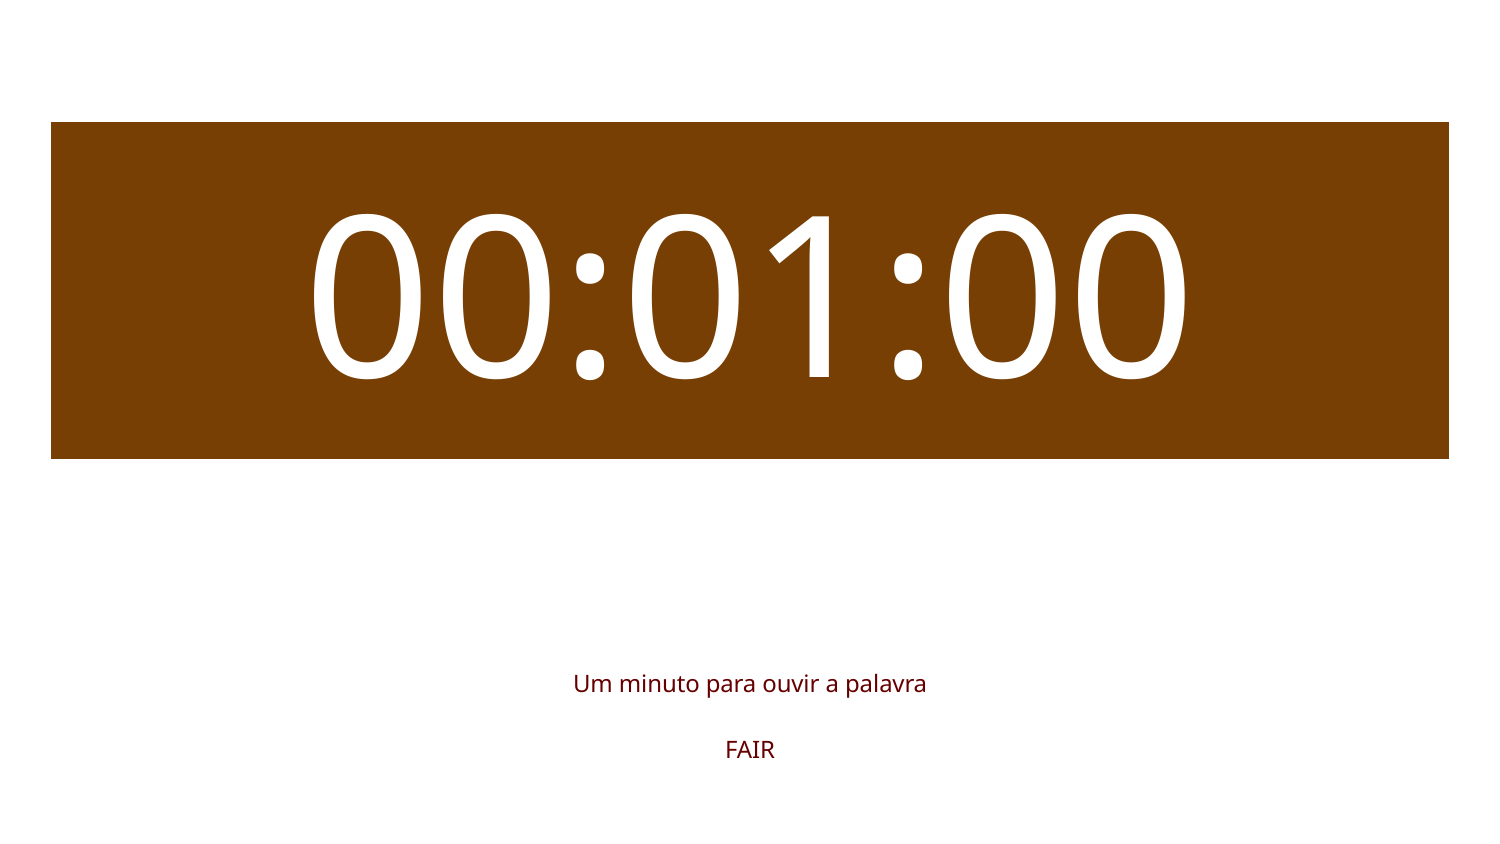

# 00:01:00
Um minuto para ouvir a palavra
FAIR